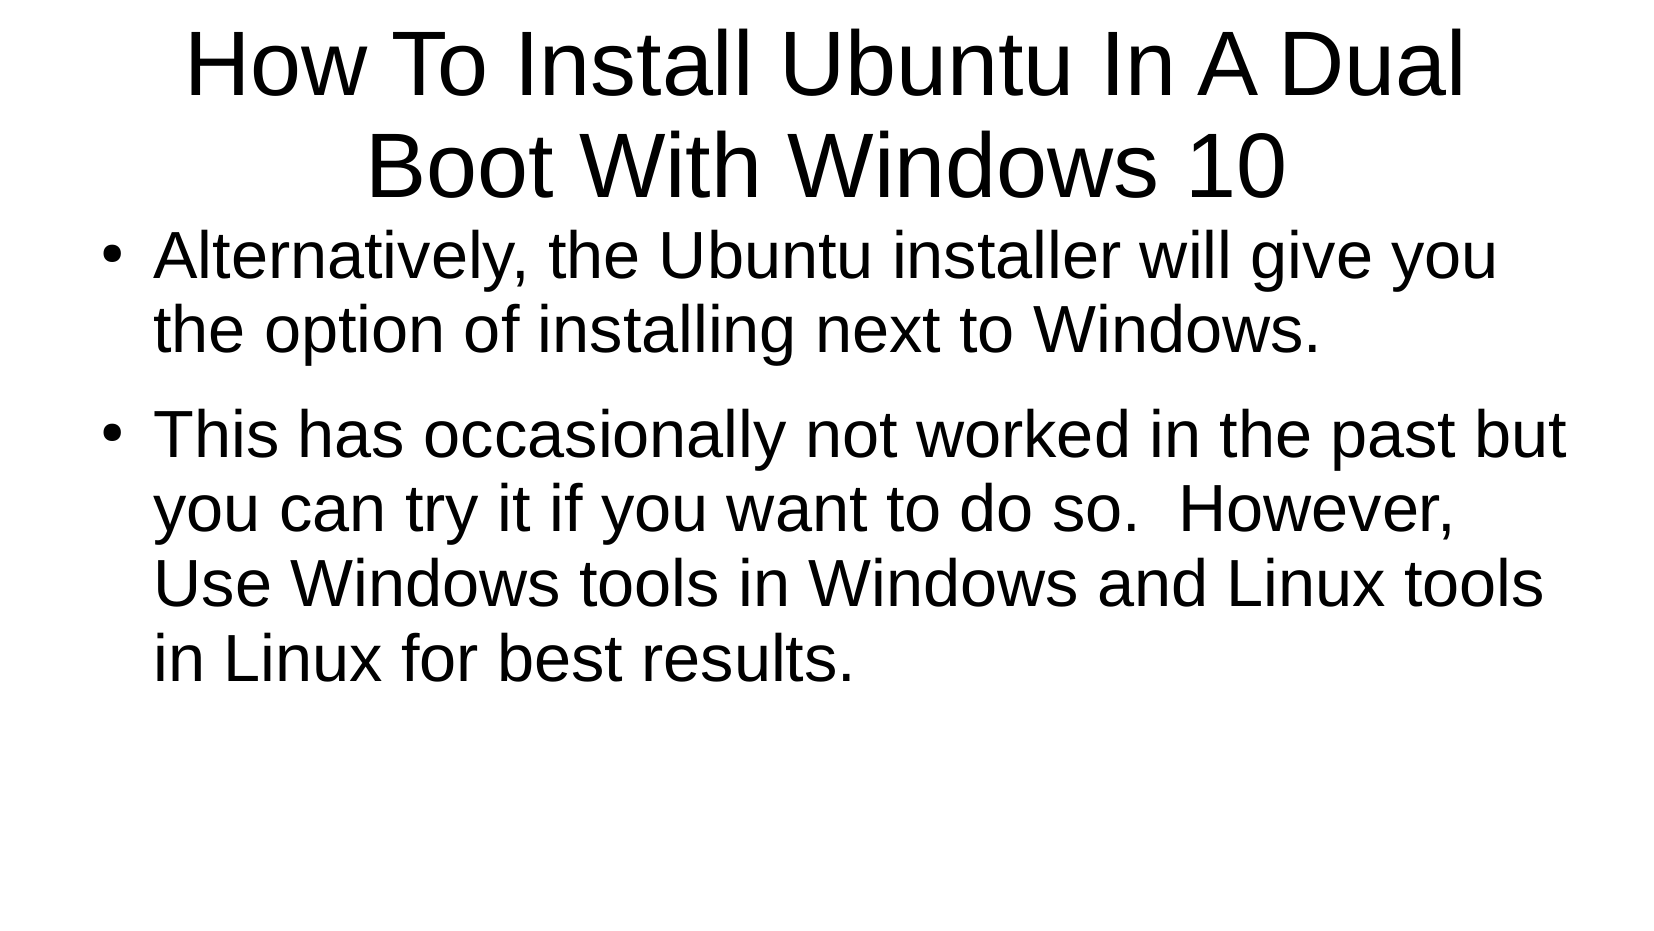

# How To Install Ubuntu In A Dual Boot With Windows 10
Alternatively, the Ubuntu installer will give you the option of installing next to Windows.
This has occasionally not worked in the past but you can try it if you want to do so. However, Use Windows tools in Windows and Linux tools in Linux for best results.